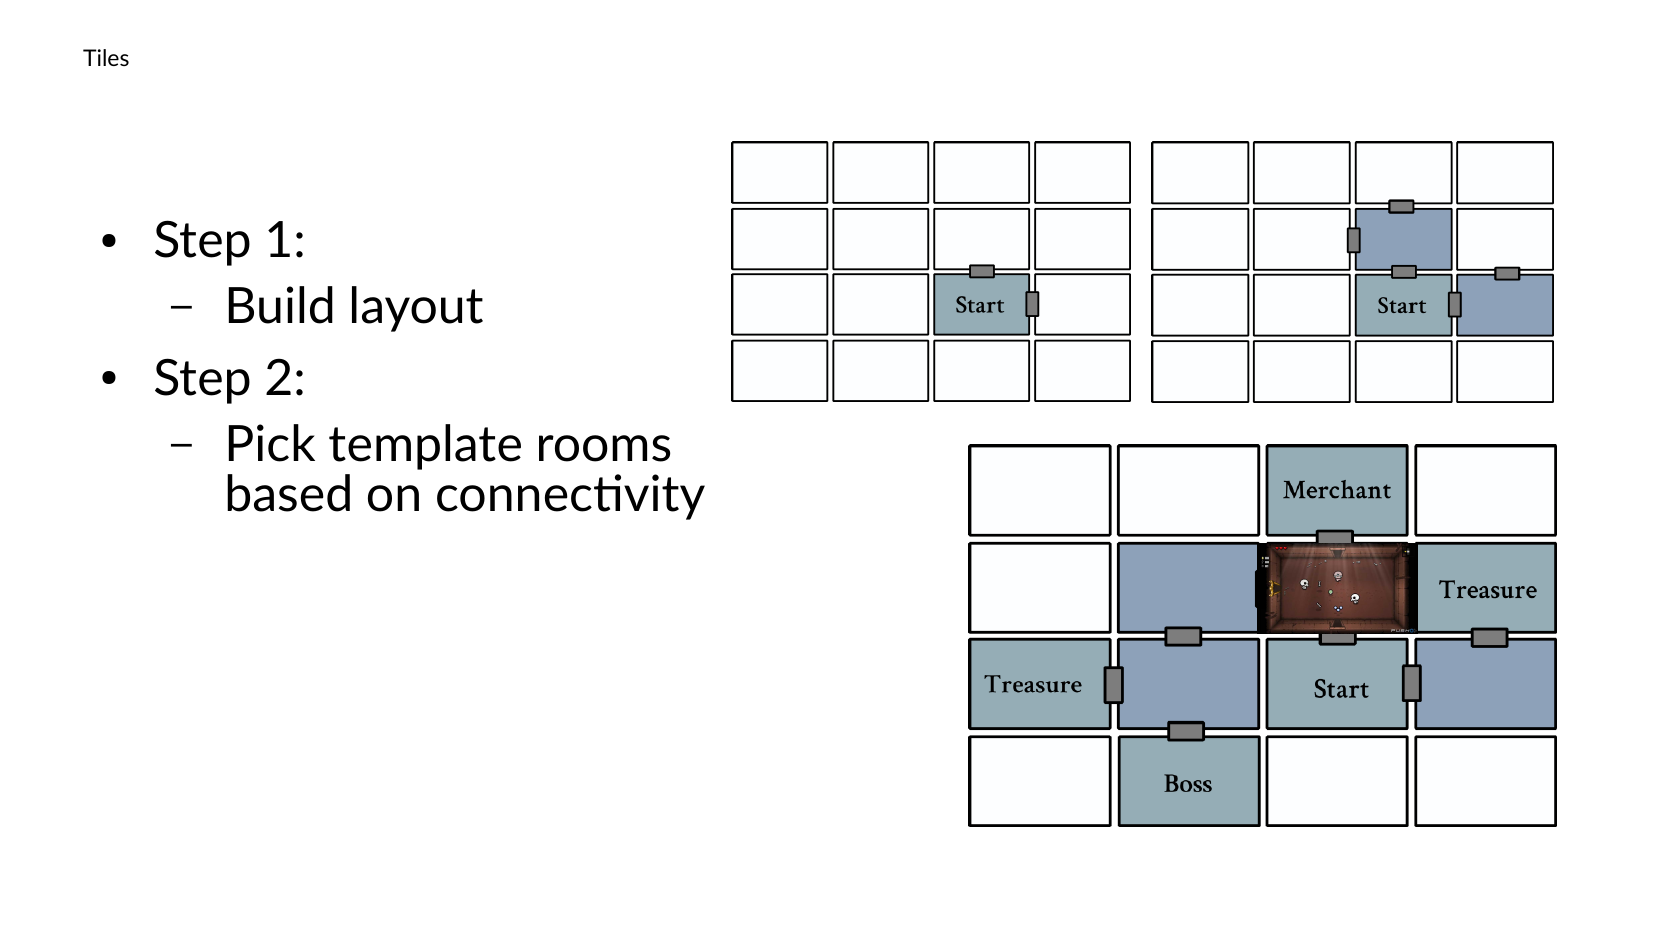

# Tiles
Step 1:
Build layout
Step 2:
Pick template rooms based on connectivity